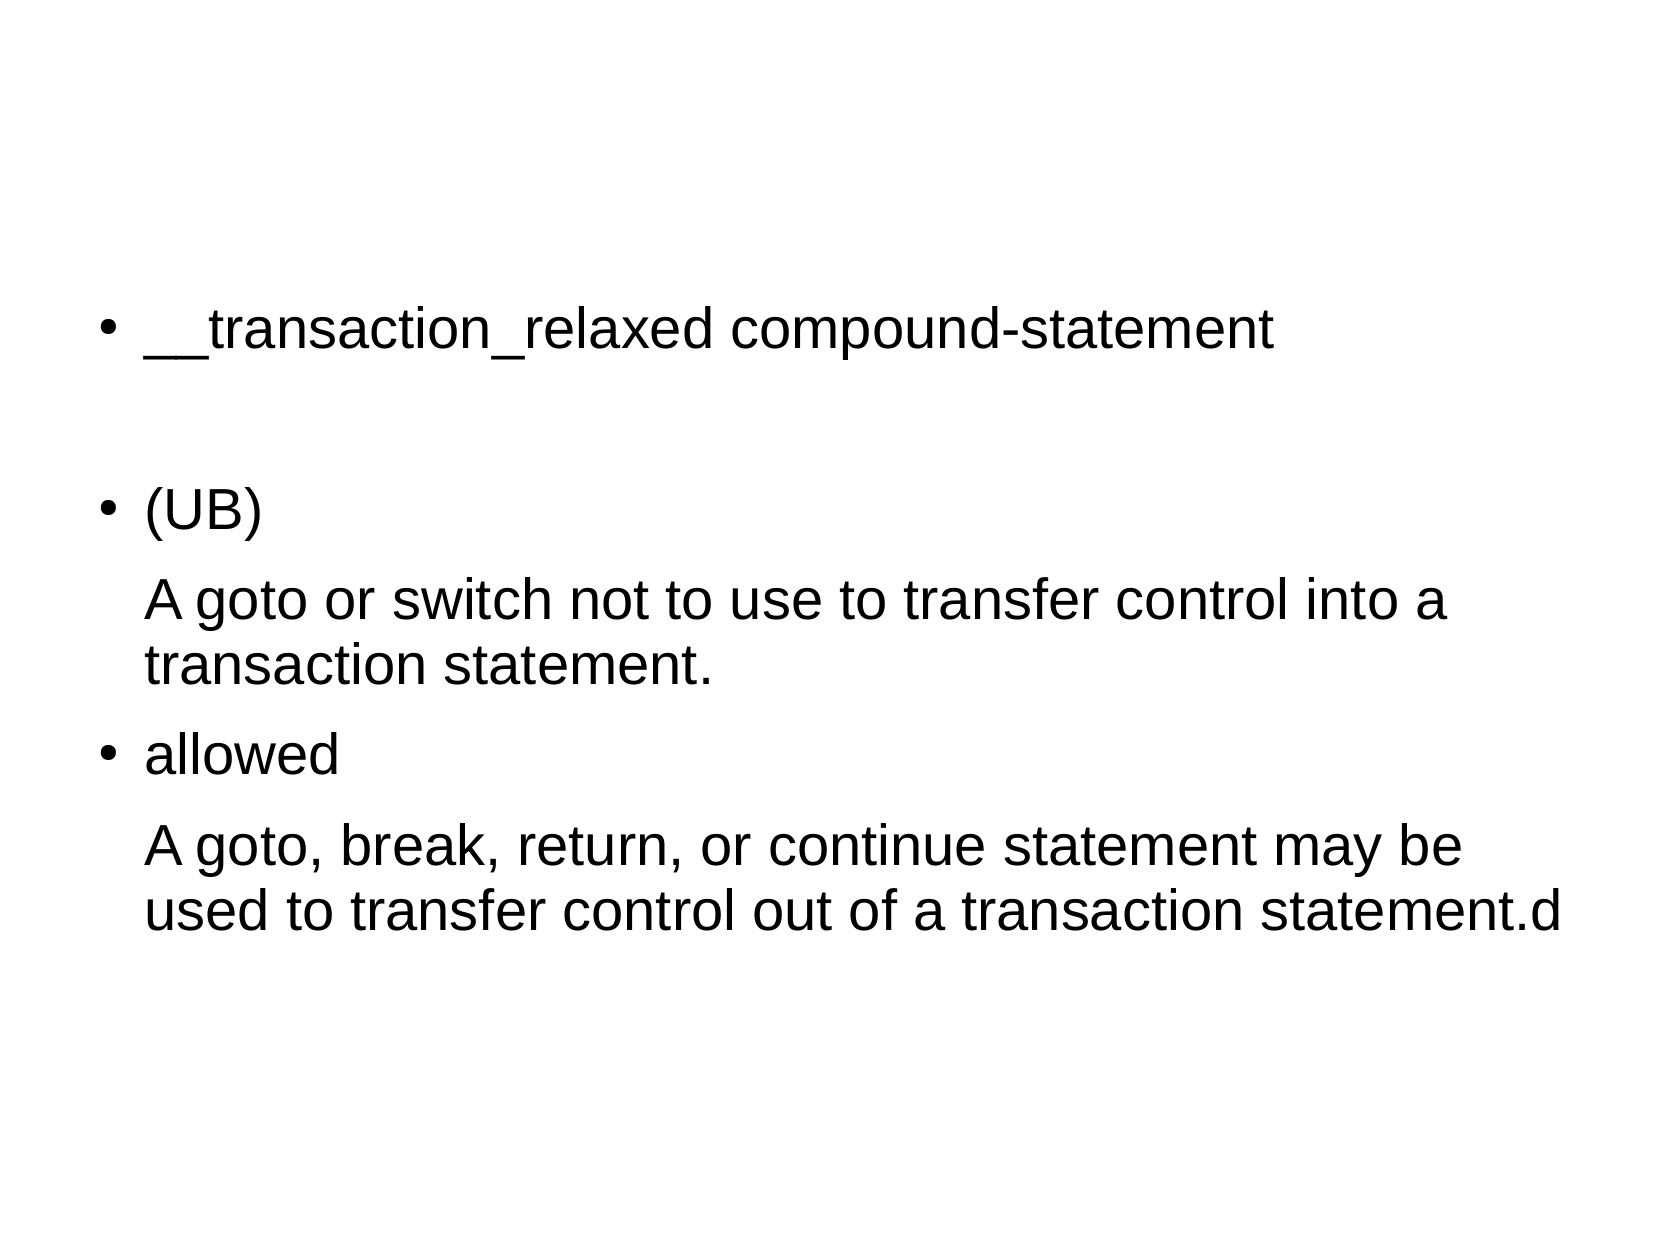

#
__transaction_relaxed compound-statement
(UB)
A goto or switch not to use to transfer control into a transaction statement.
allowed
A goto, break, return, or continue statement may be used to transfer control out of a transaction statement.d